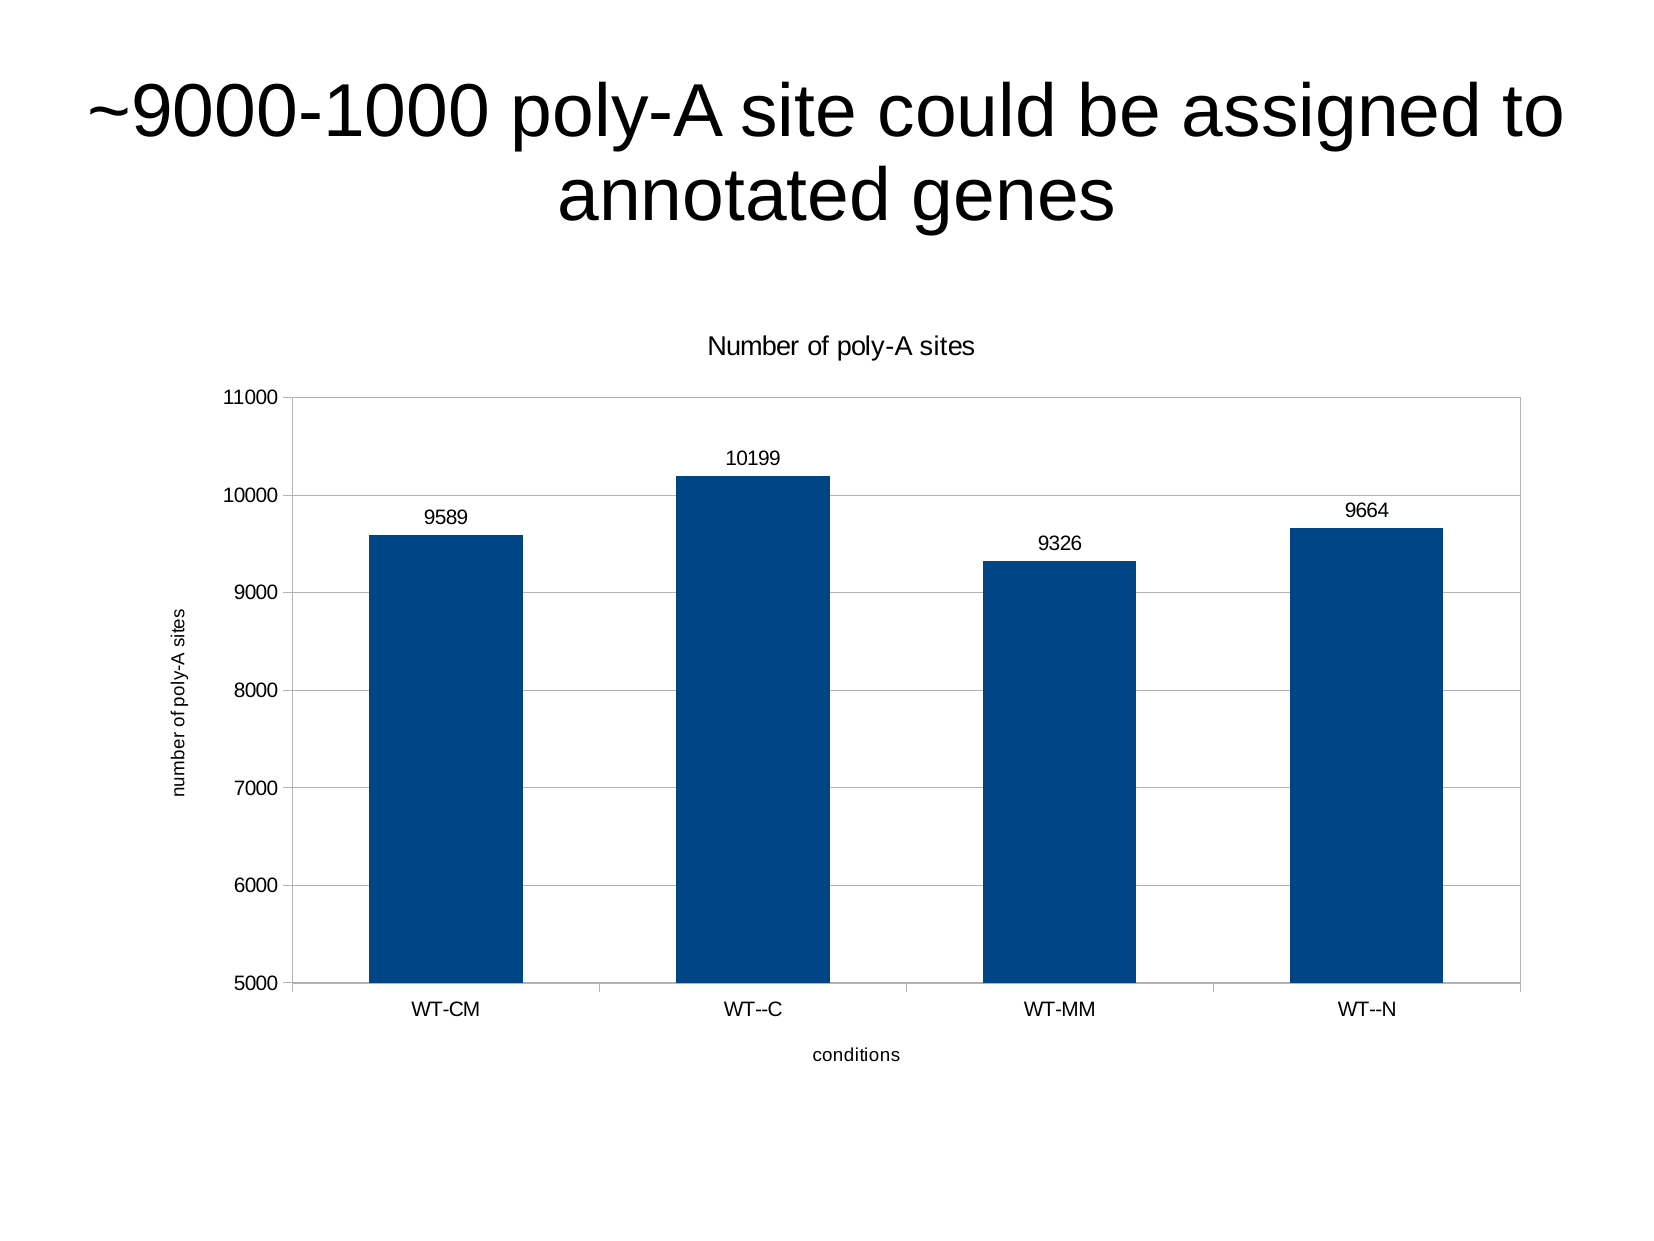

# ~9000-1000 poly-A site could be assigned to annotated genes
### Chart: Number of poly-A sites
| Category | Column E |
|---|---|
| WT-CM | 9589.0 |
| WT--C | 10199.0 |
| WT-MM | 9326.0 |
| WT--N | 9664.0 |